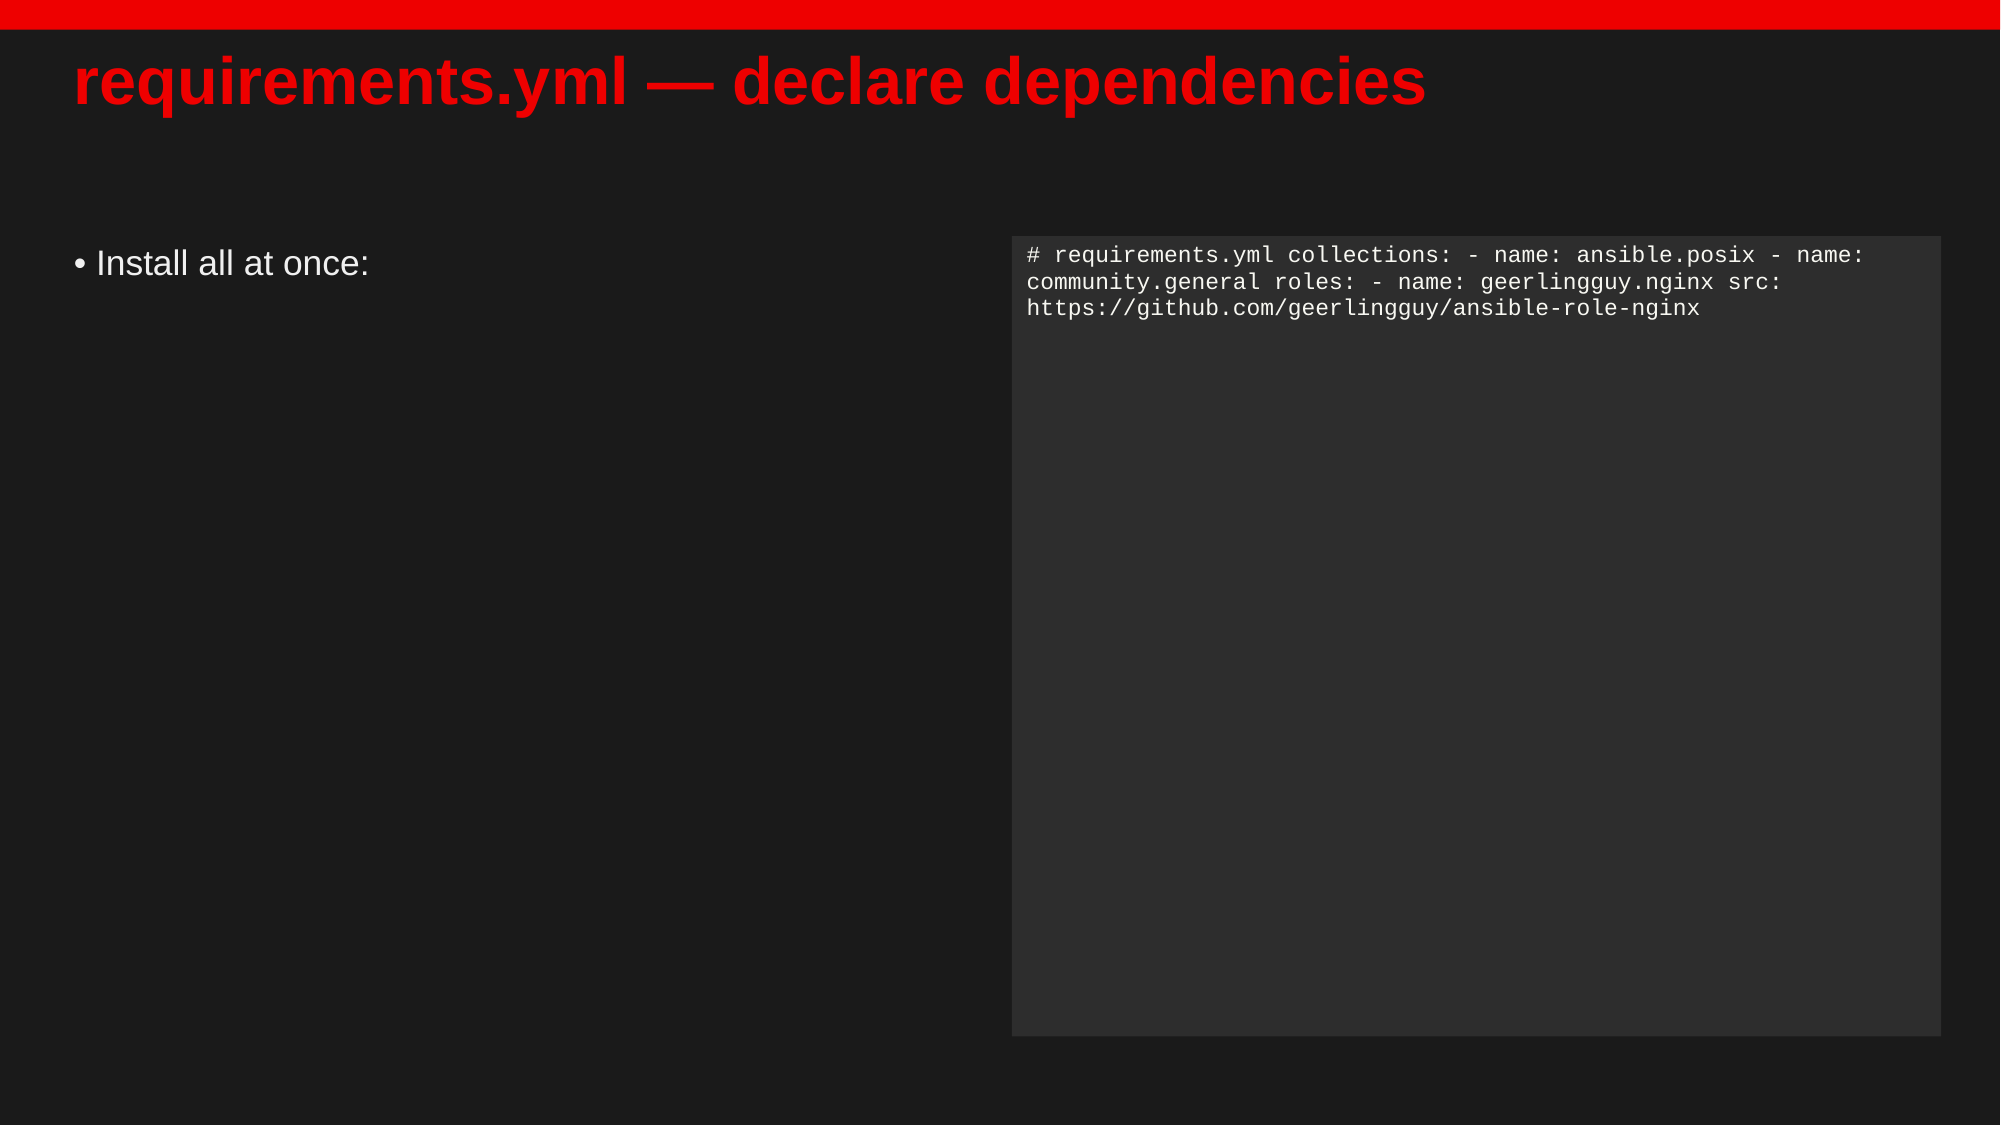

requirements.yml — declare dependencies
• Install all at once:
# requirements.yml collections: - name: ansible.posix - name: community.general roles: - name: geerlingguy.nginx src: https://github.com/geerlingguy/ansible-role-nginx